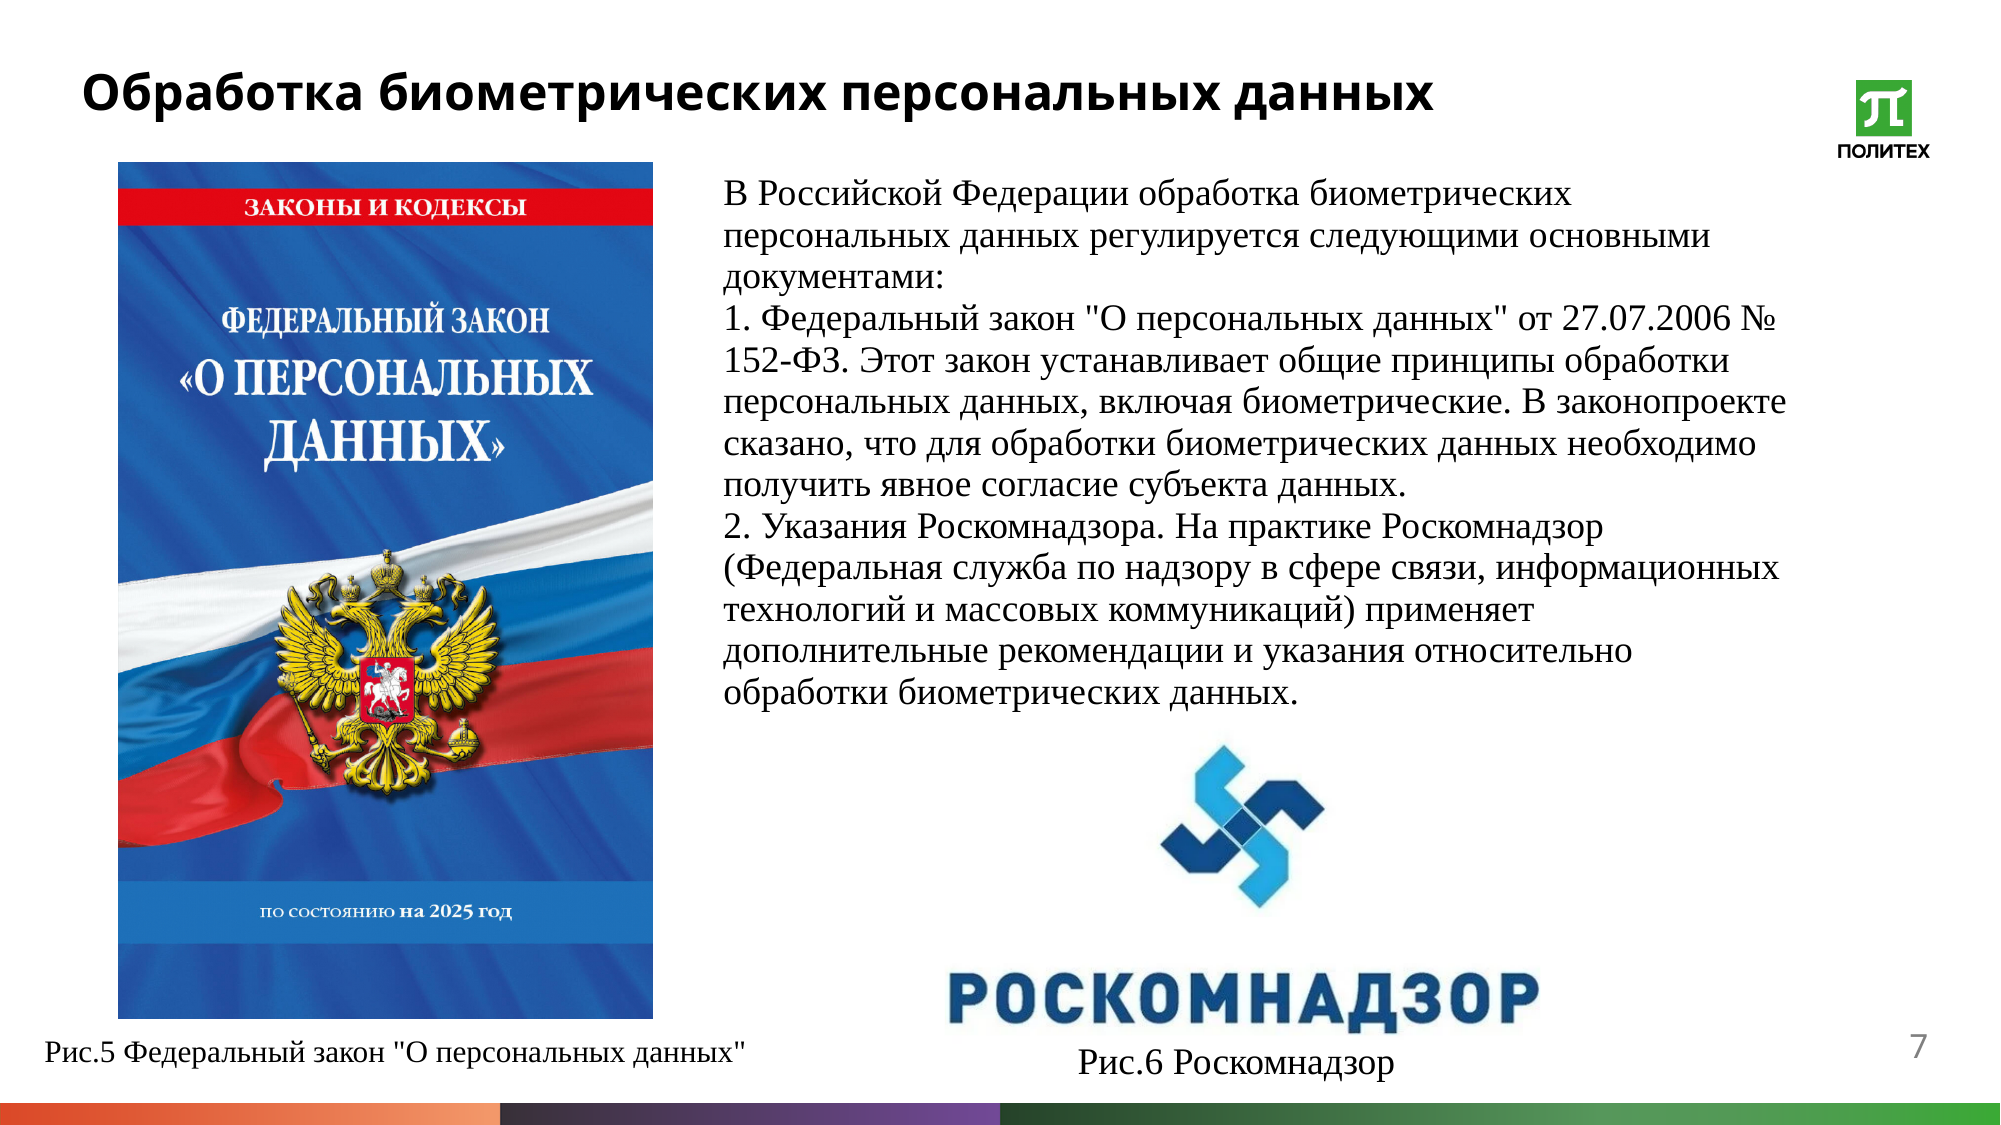

# Обработка биометрических персональных данных
В Российской Федерации обработка биометрических персональных данных регулируется следующими основными документами:
1. Федеральный закон "О персональных данных" от 27.07.2006 № 152-ФЗ. Этот закон устанавливает общие принципы обработки персональных данных, включая биометрические. В законопроекте сказано, что для обработки биометрических данных необходимо получить явное согласие субъекта данных.
2. Указания Роскомнадзора. На практике Роскомнадзор (Федеральная служба по надзору в сфере связи, информационных технологий и массовых коммуникаций) применяет дополнительные рекомендации и указания относительно обработки биометрических данных.
Тема слайда
Рис.5 Федеральный закон "О персональных данных"
Рис.6 Роскомнадзор